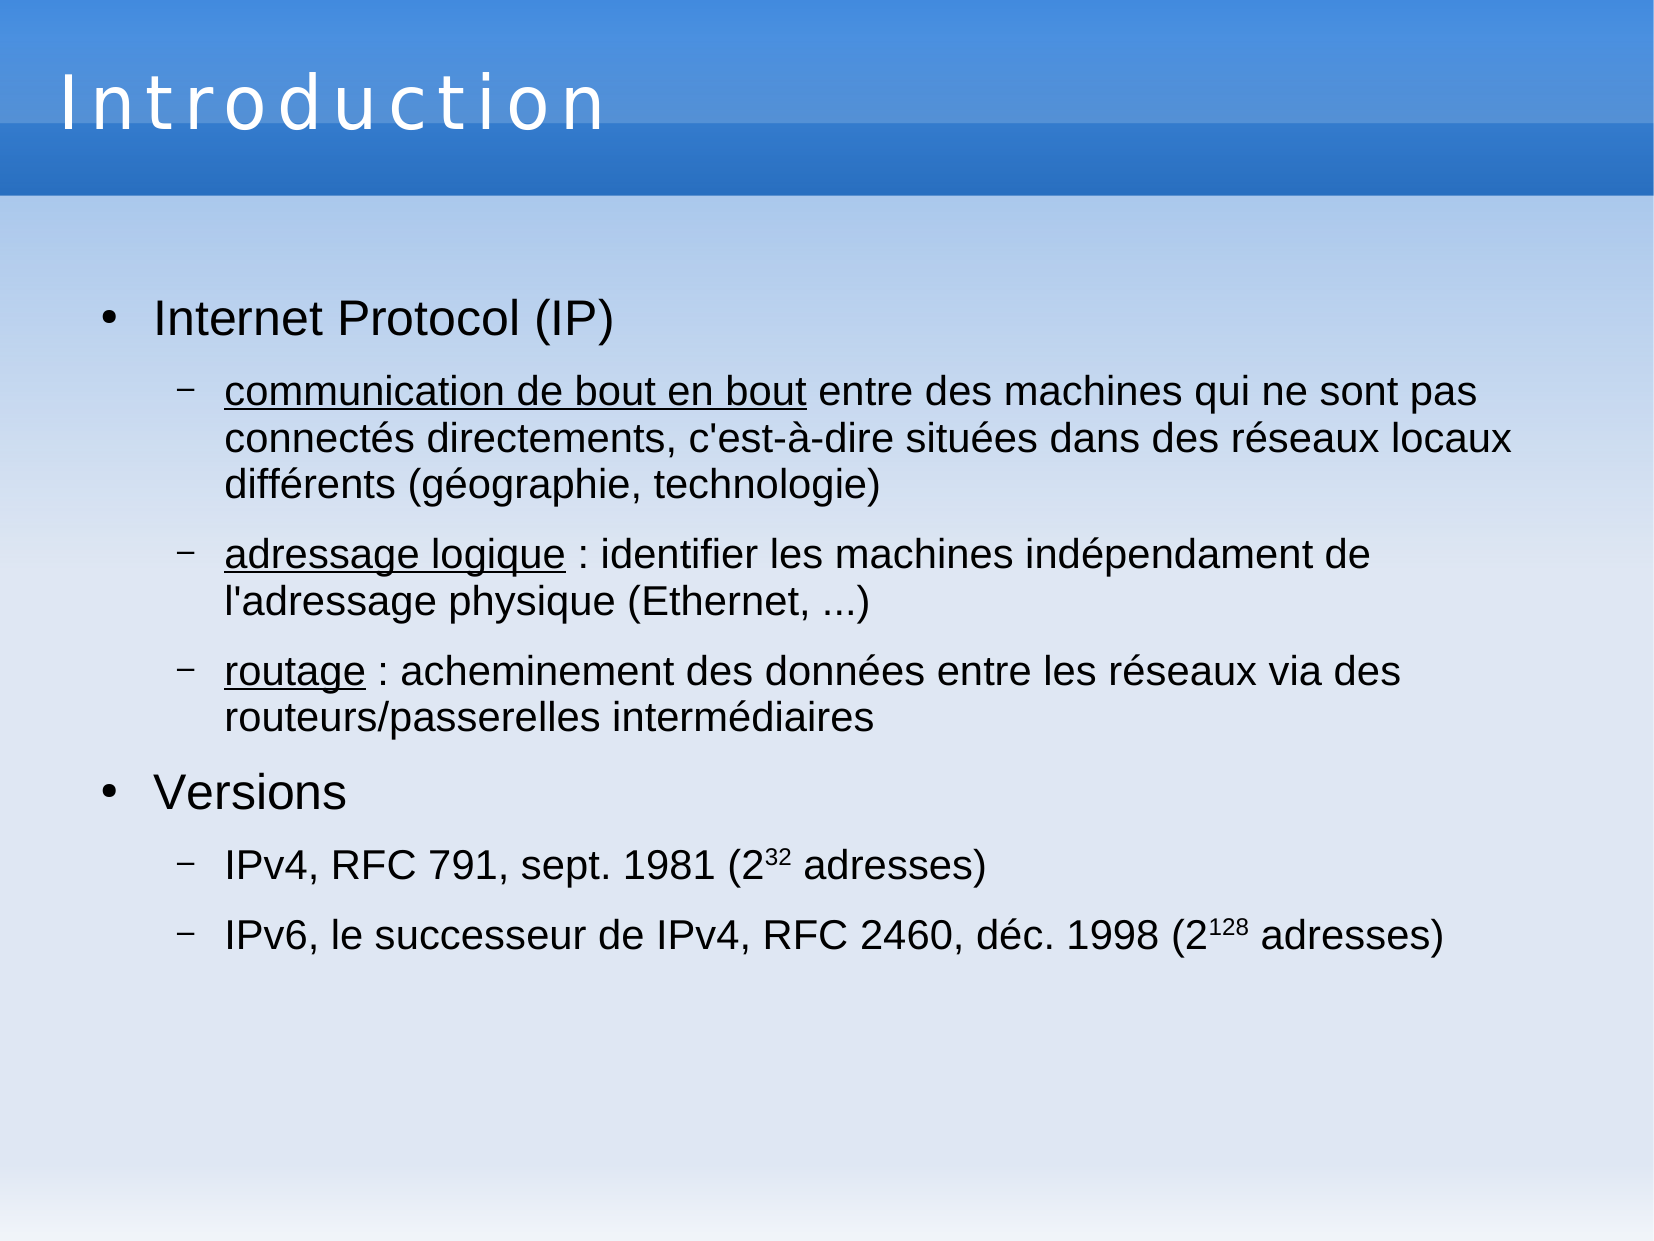

# Introduction
Internet Protocol (IP)
communication de bout en bout entre des machines qui ne sont pas connectés directements, c'est-à-dire situées dans des réseaux locaux différents (géographie, technologie)
adressage logique : identifier les machines indépendament de l'adressage physique (Ethernet, ...)
routage : acheminement des données entre les réseaux via des routeurs/passerelles intermédiaires
Versions
IPv4, RFC 791, sept. 1981 (232 adresses)
IPv6, le successeur de IPv4, RFC 2460, déc. 1998 (2128 adresses)